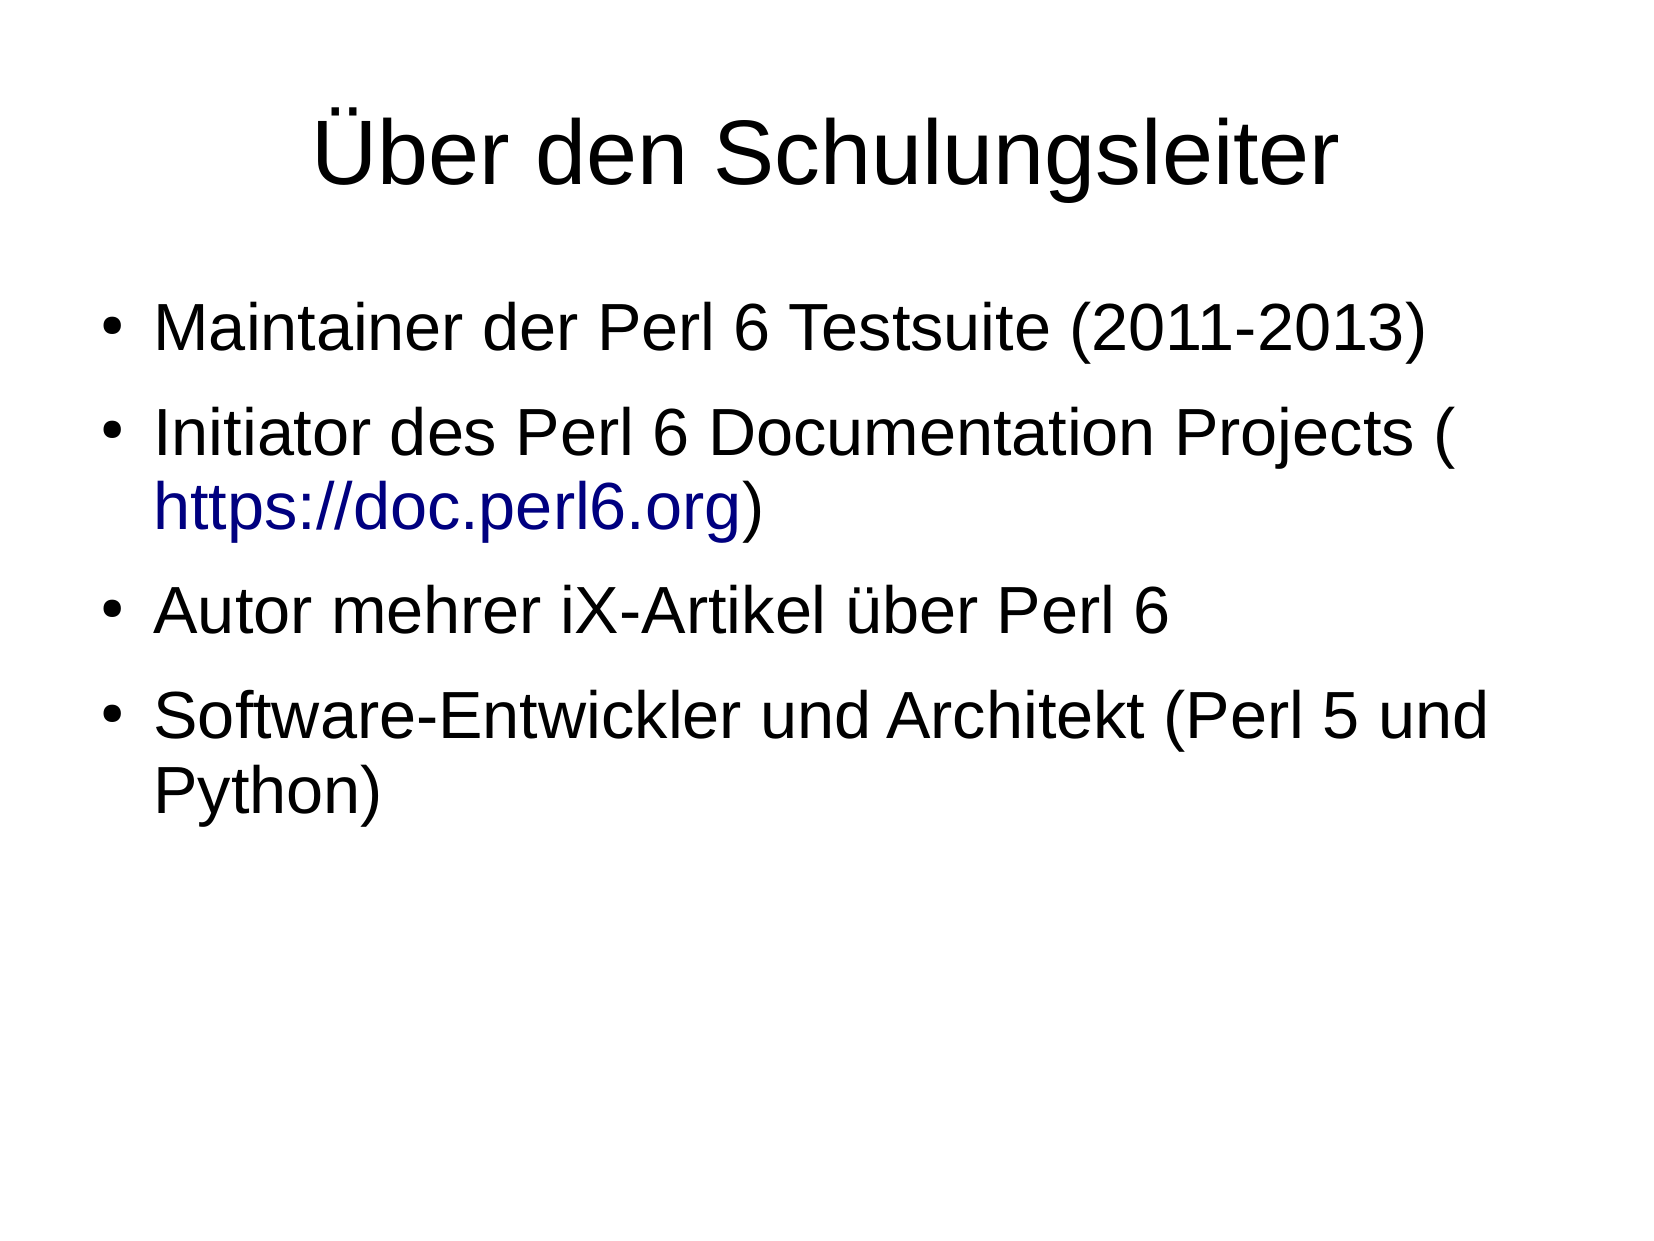

# Über den Schulungsleiter
Maintainer der Perl 6 Testsuite (2011-2013)
Initiator des Perl 6 Documentation Projects (https://doc.perl6.org)
Autor mehrer iX-Artikel über Perl 6
Software-Entwickler und Architekt (Perl 5 und Python)